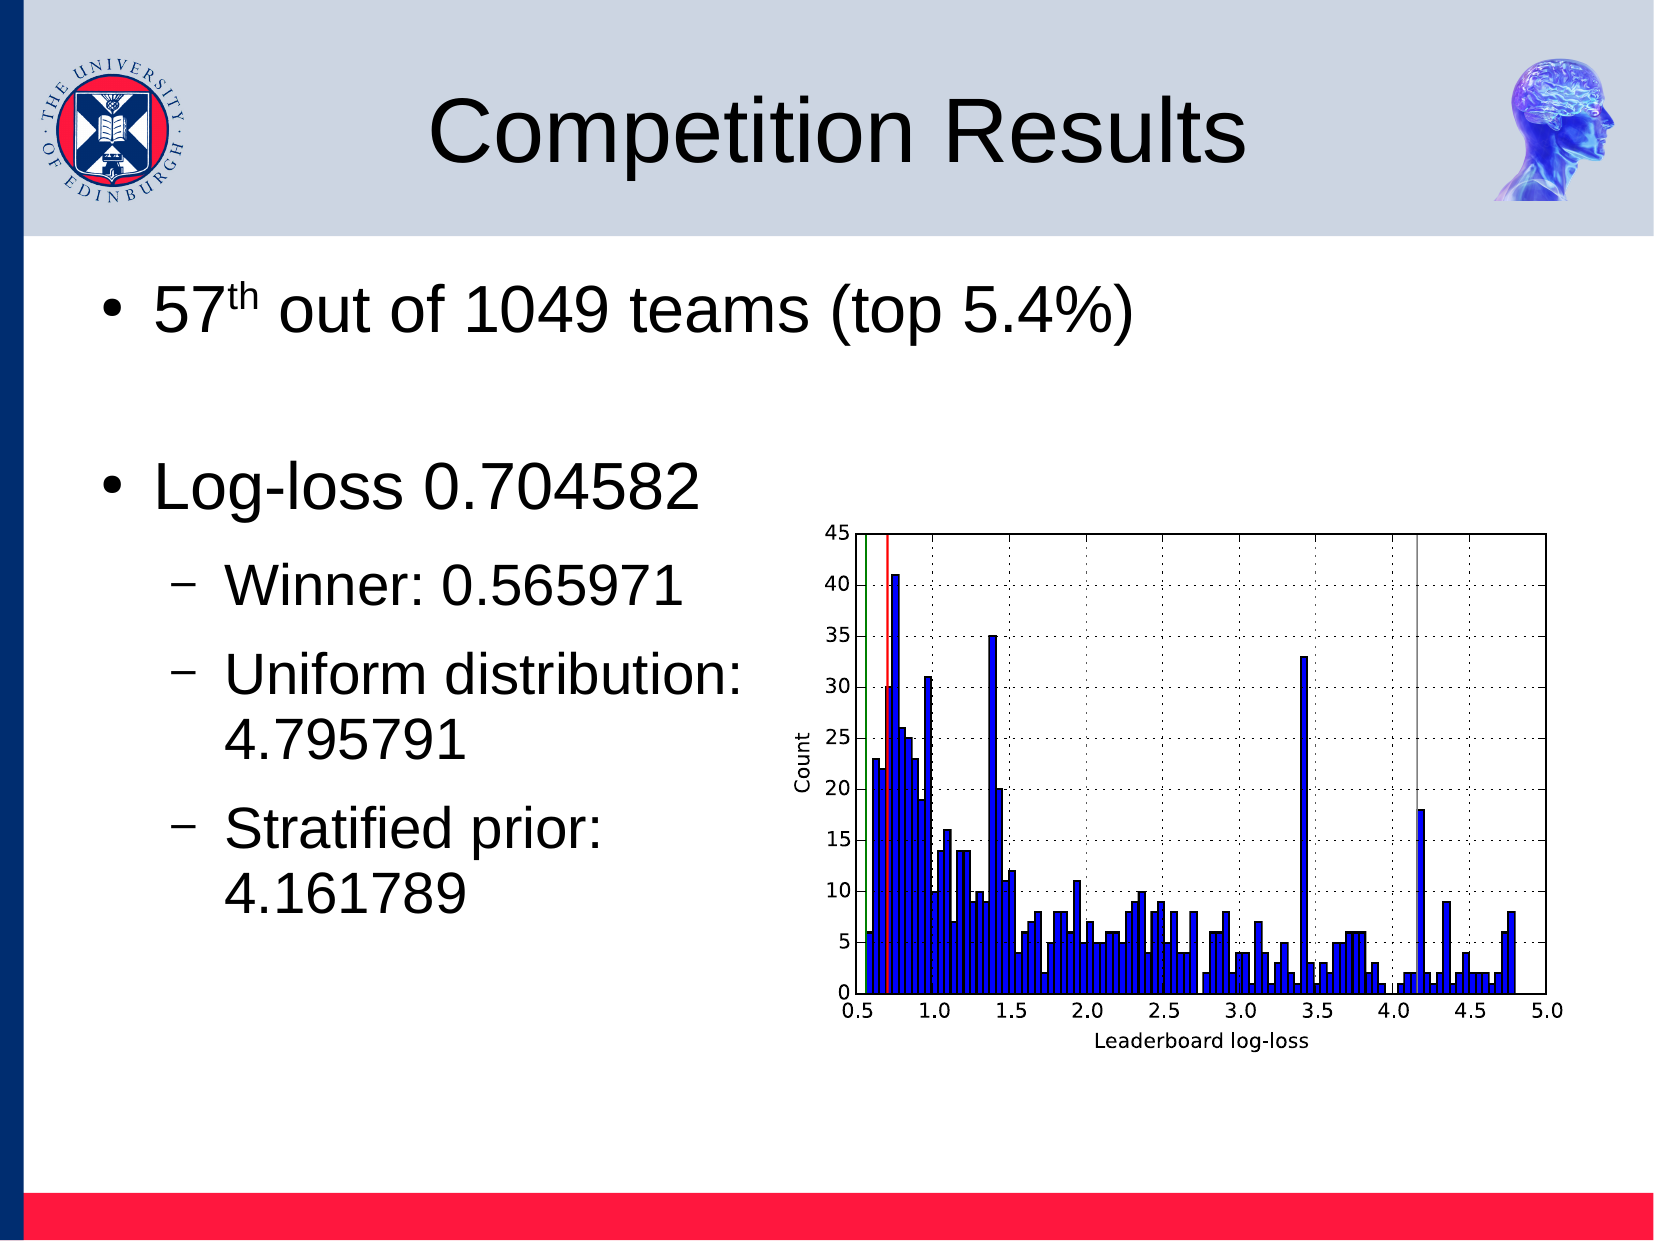

# Competition Results
57th out of 1049 teams (top 5.4%)
Log-loss 0.704582
Winner: 0.565971
Uniform distribution: 4.795791
Stratified prior: 4.161789